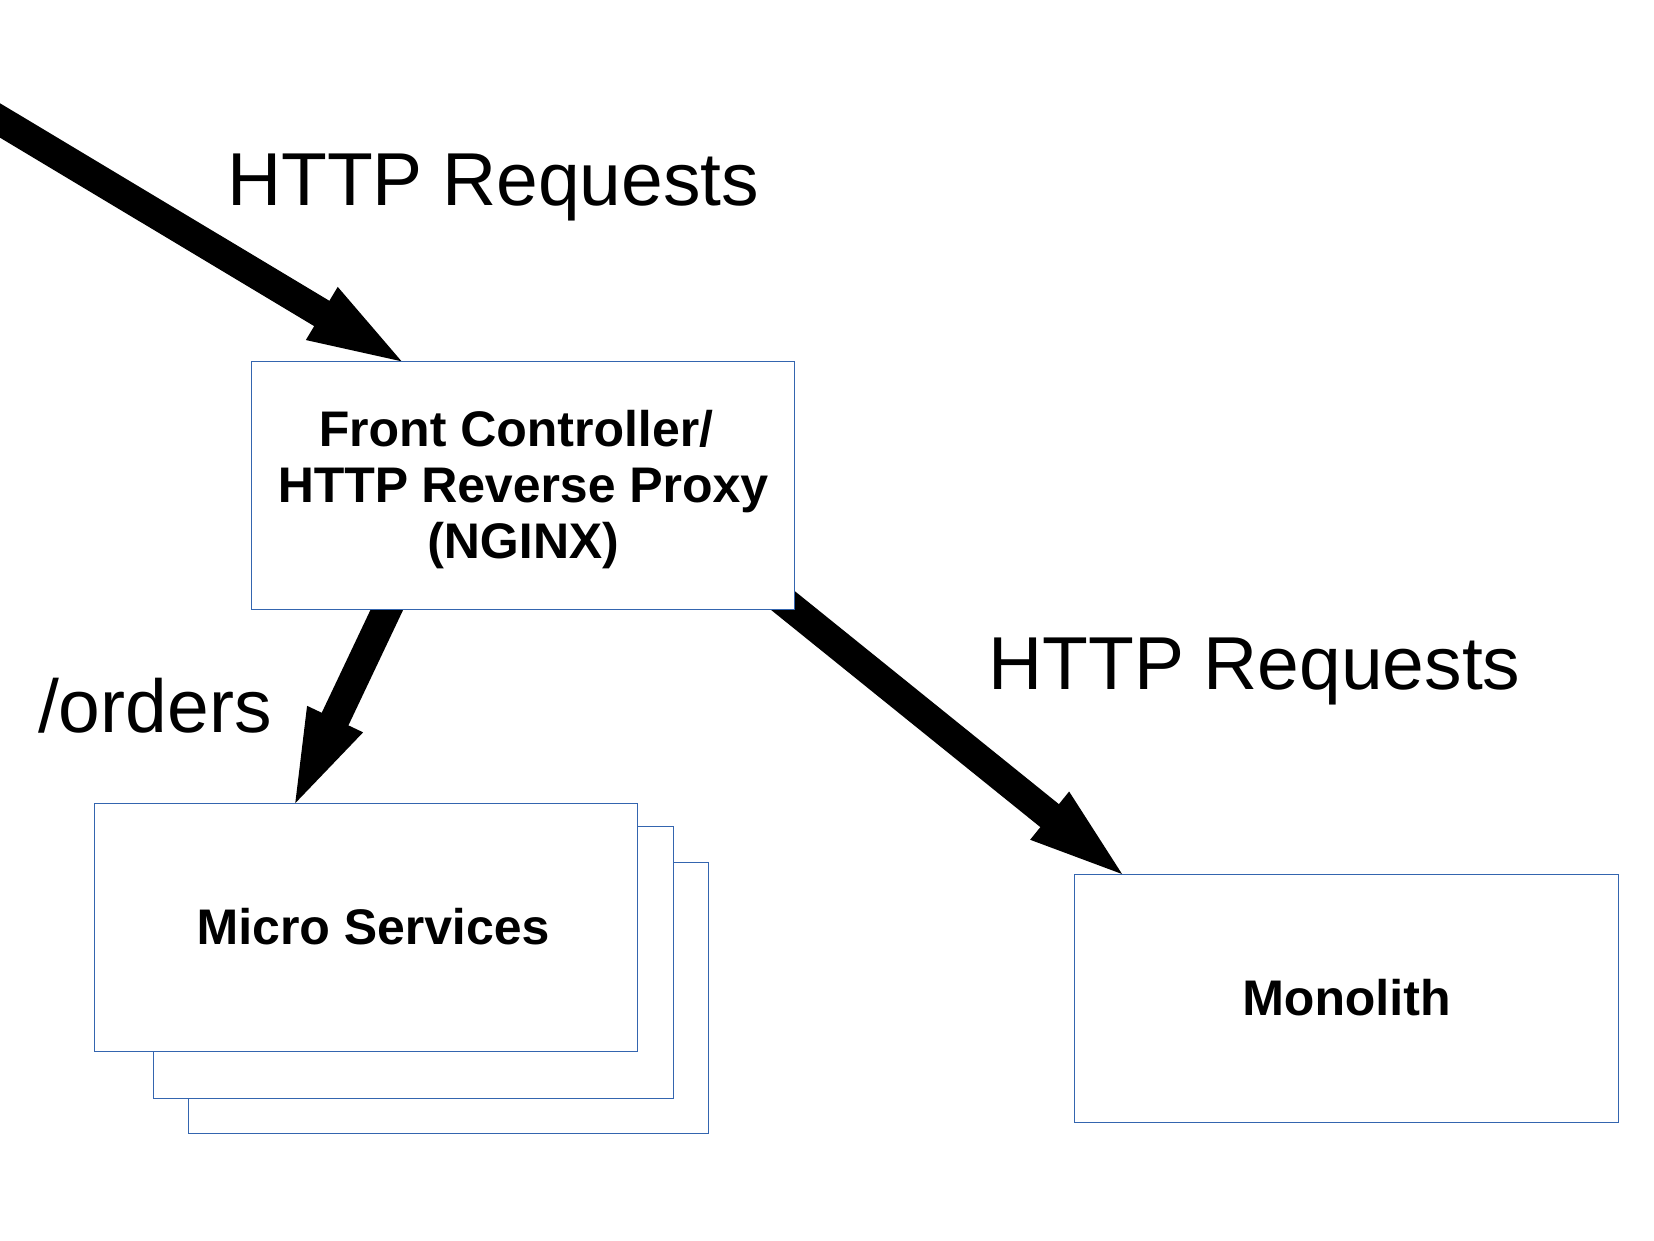

HTTP Requests
Front Controller/
HTTP Reverse Proxy
(NGINX)
HTTP Requests
/orders
 Micro Services
New Micro Service
Monolith